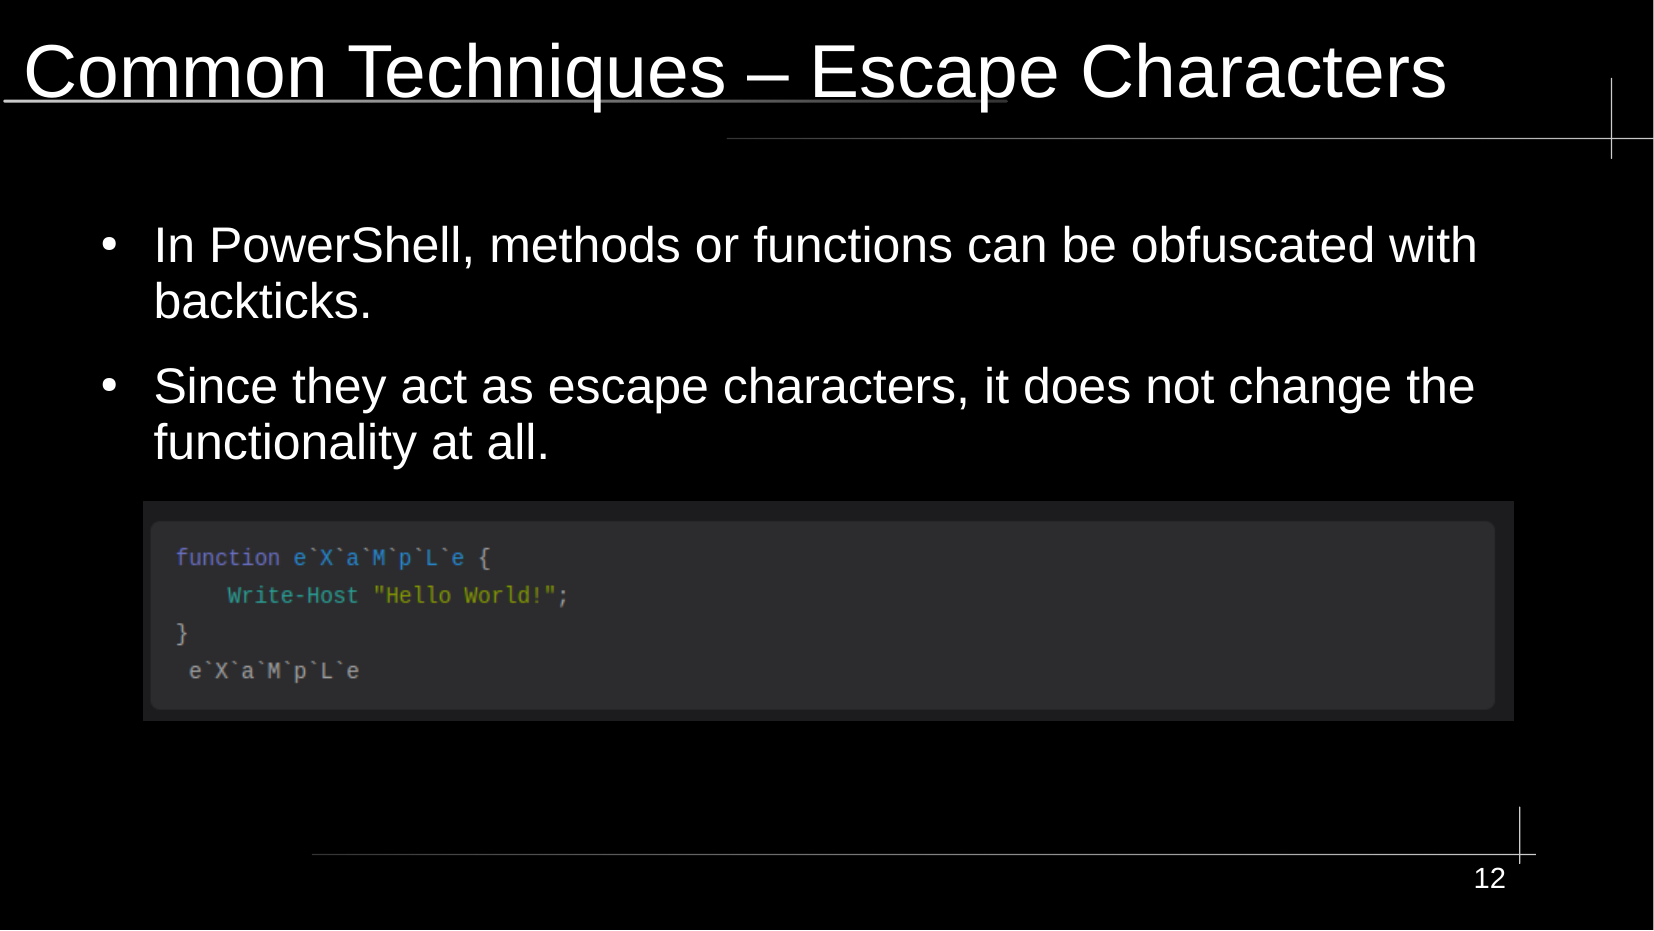

# Common Techniques – Escape Characters
In PowerShell, methods or functions can be obfuscated with backticks.
Since they act as escape characters, it does not change the functionality at all.
12